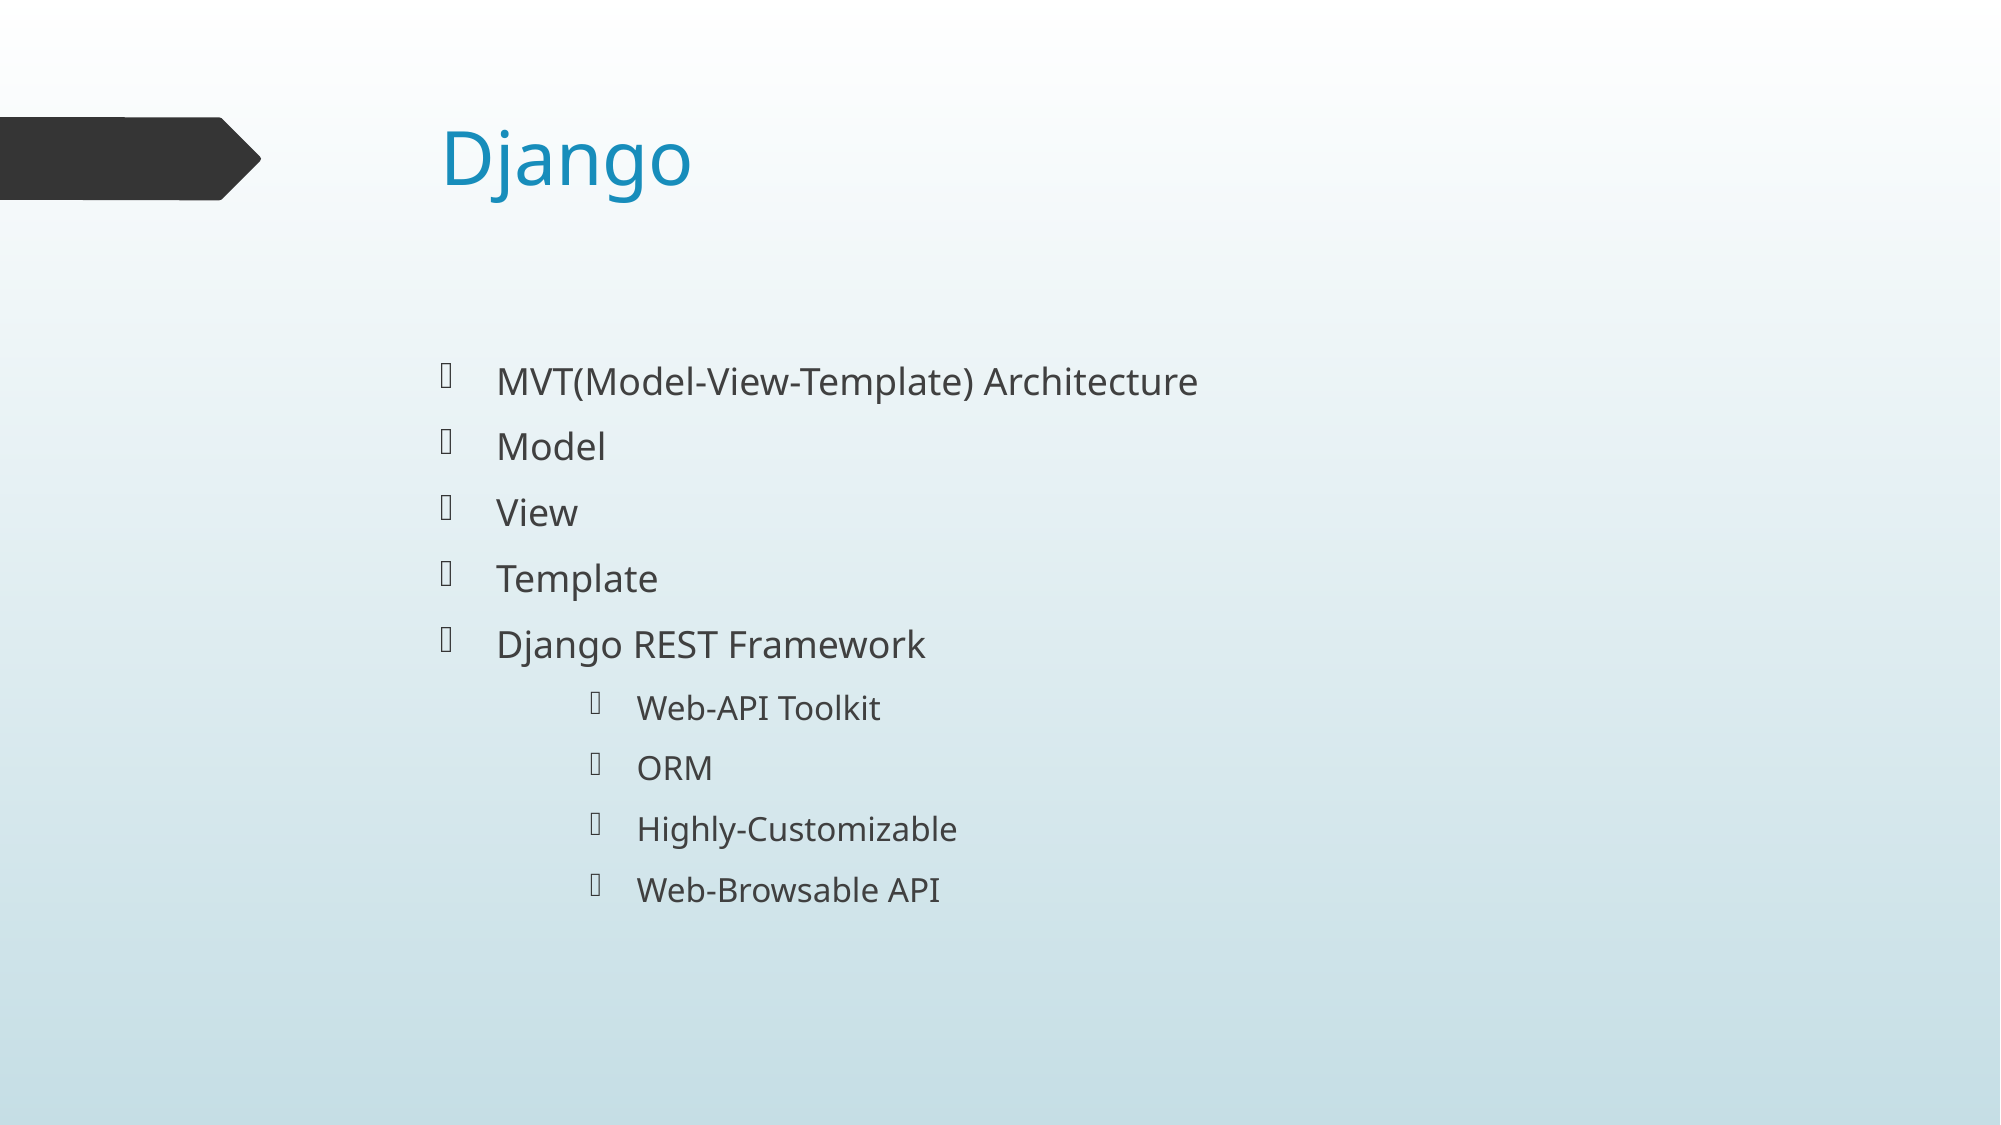

# Django
MVT(Model-View-Template) Architecture
Model
View
Template
Django REST Framework
Web-API Toolkit
ORM
Highly-Customizable
Web-Browsable API